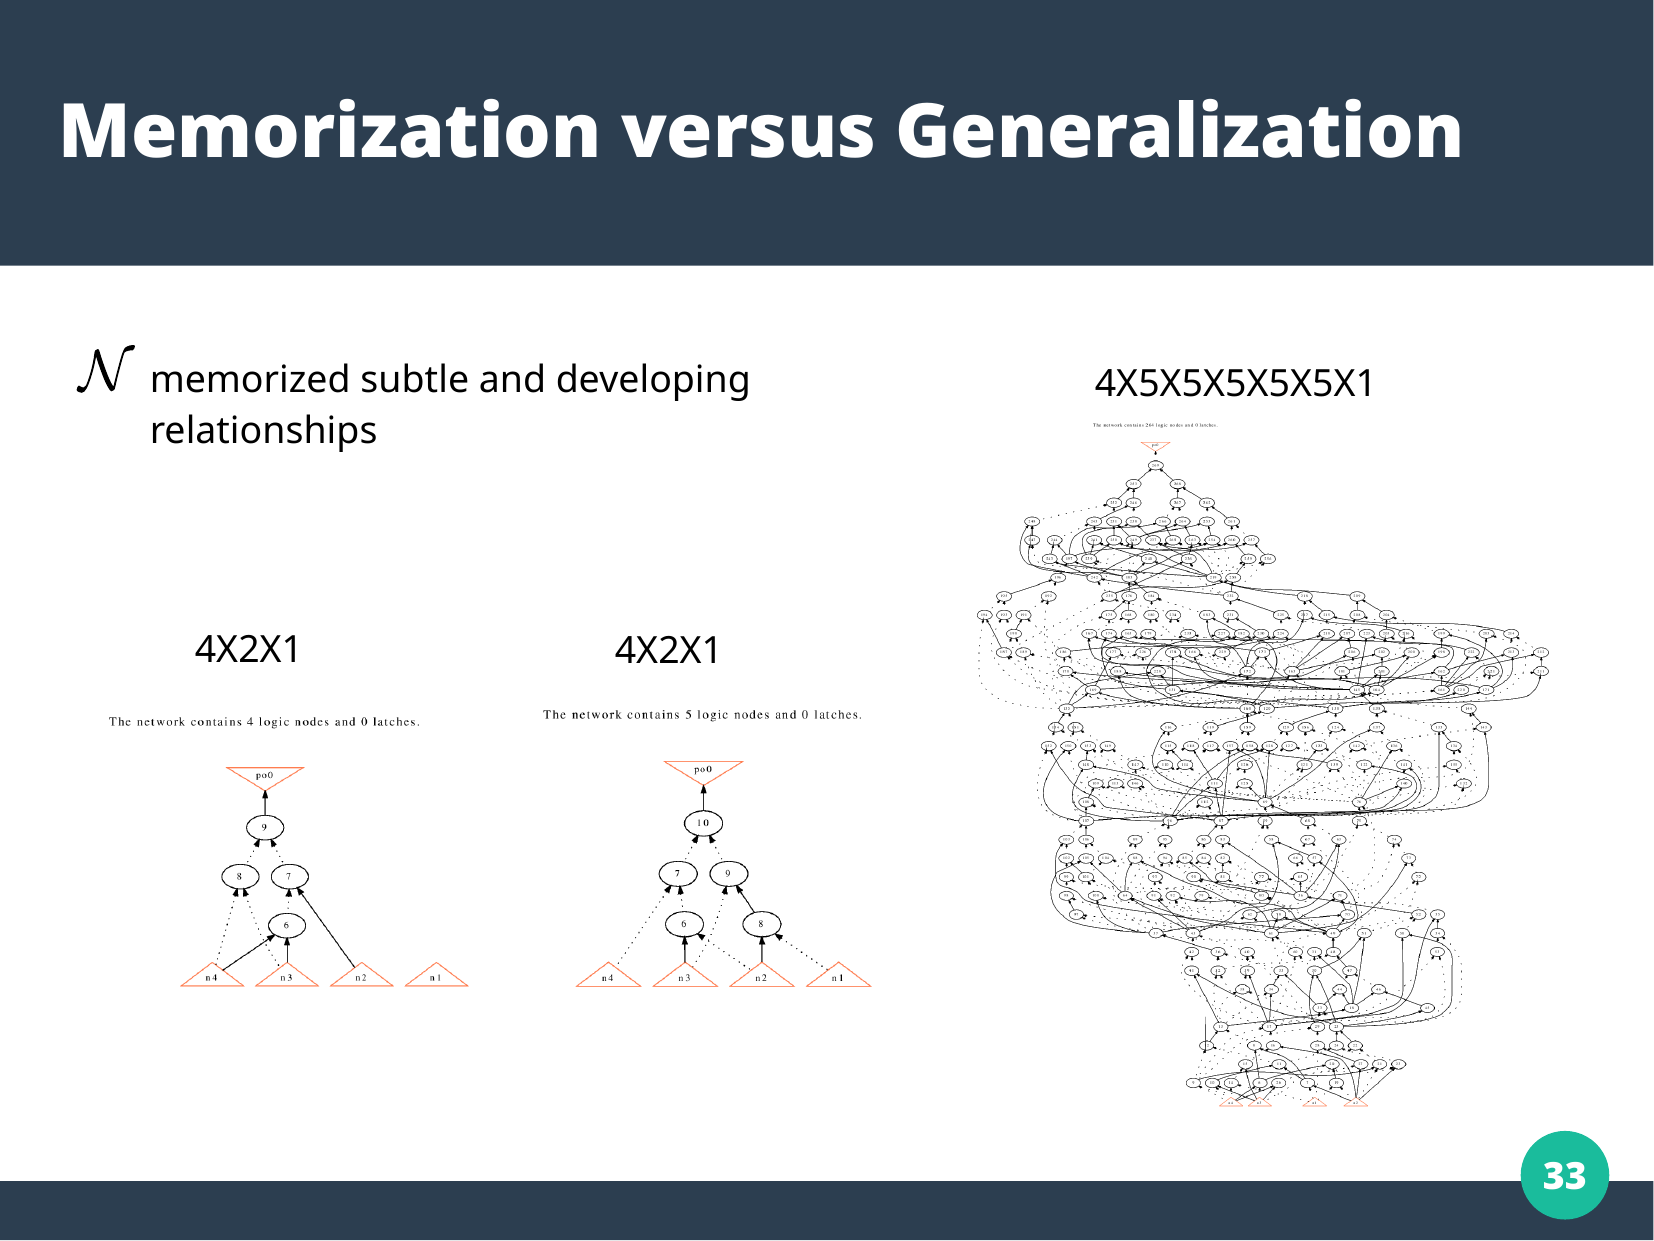

# Memorization versus Generalization
memorized subtle and developing relationships
4X5X5X5X5X5X1
4X2X1
4X2X1
33